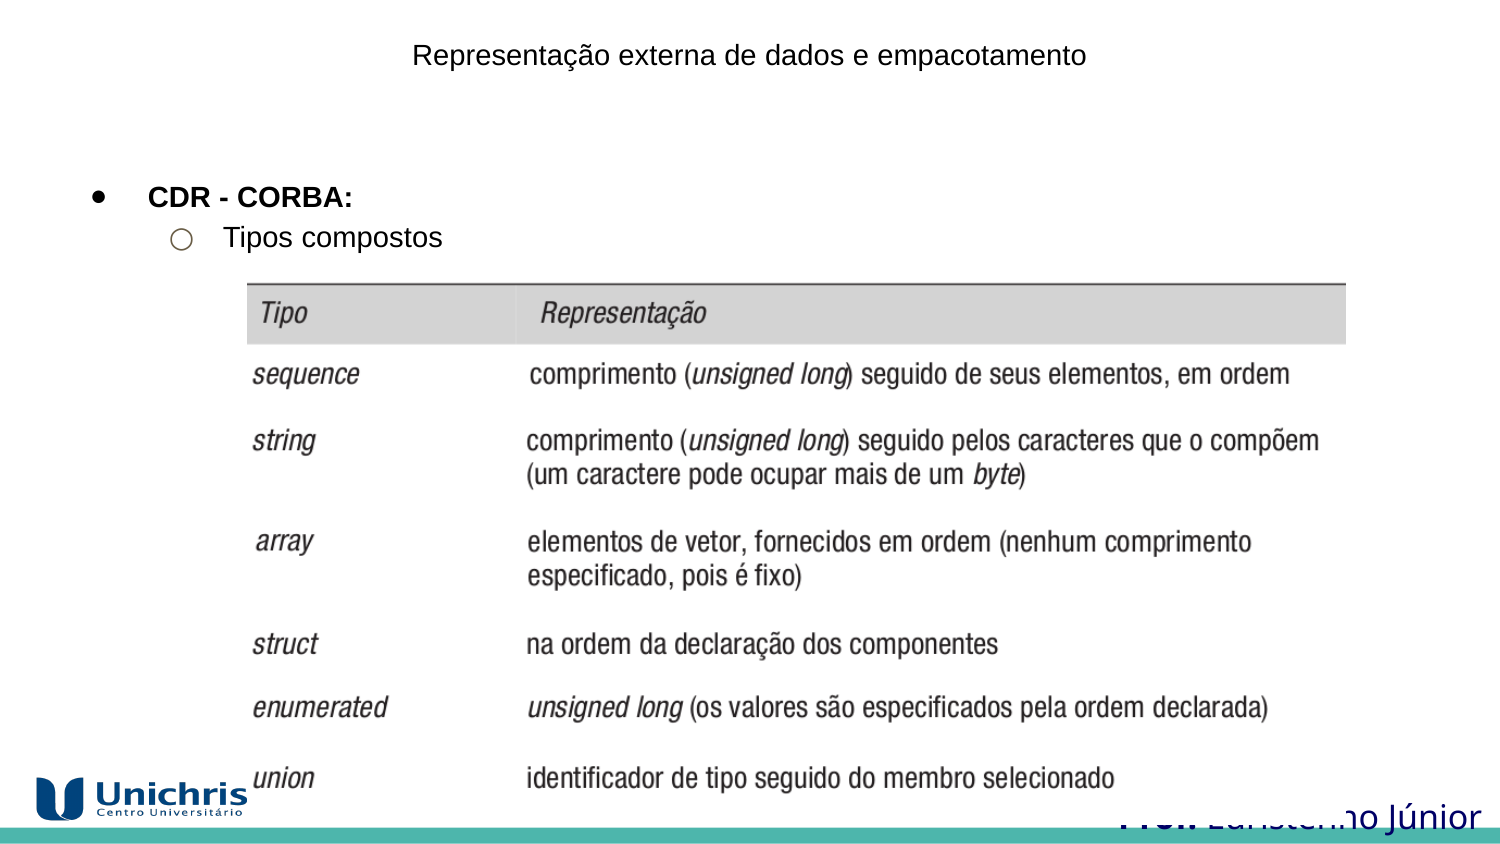

# Representação externa de dados e empacotamento
CDR - CORBA:
Tipos compostos